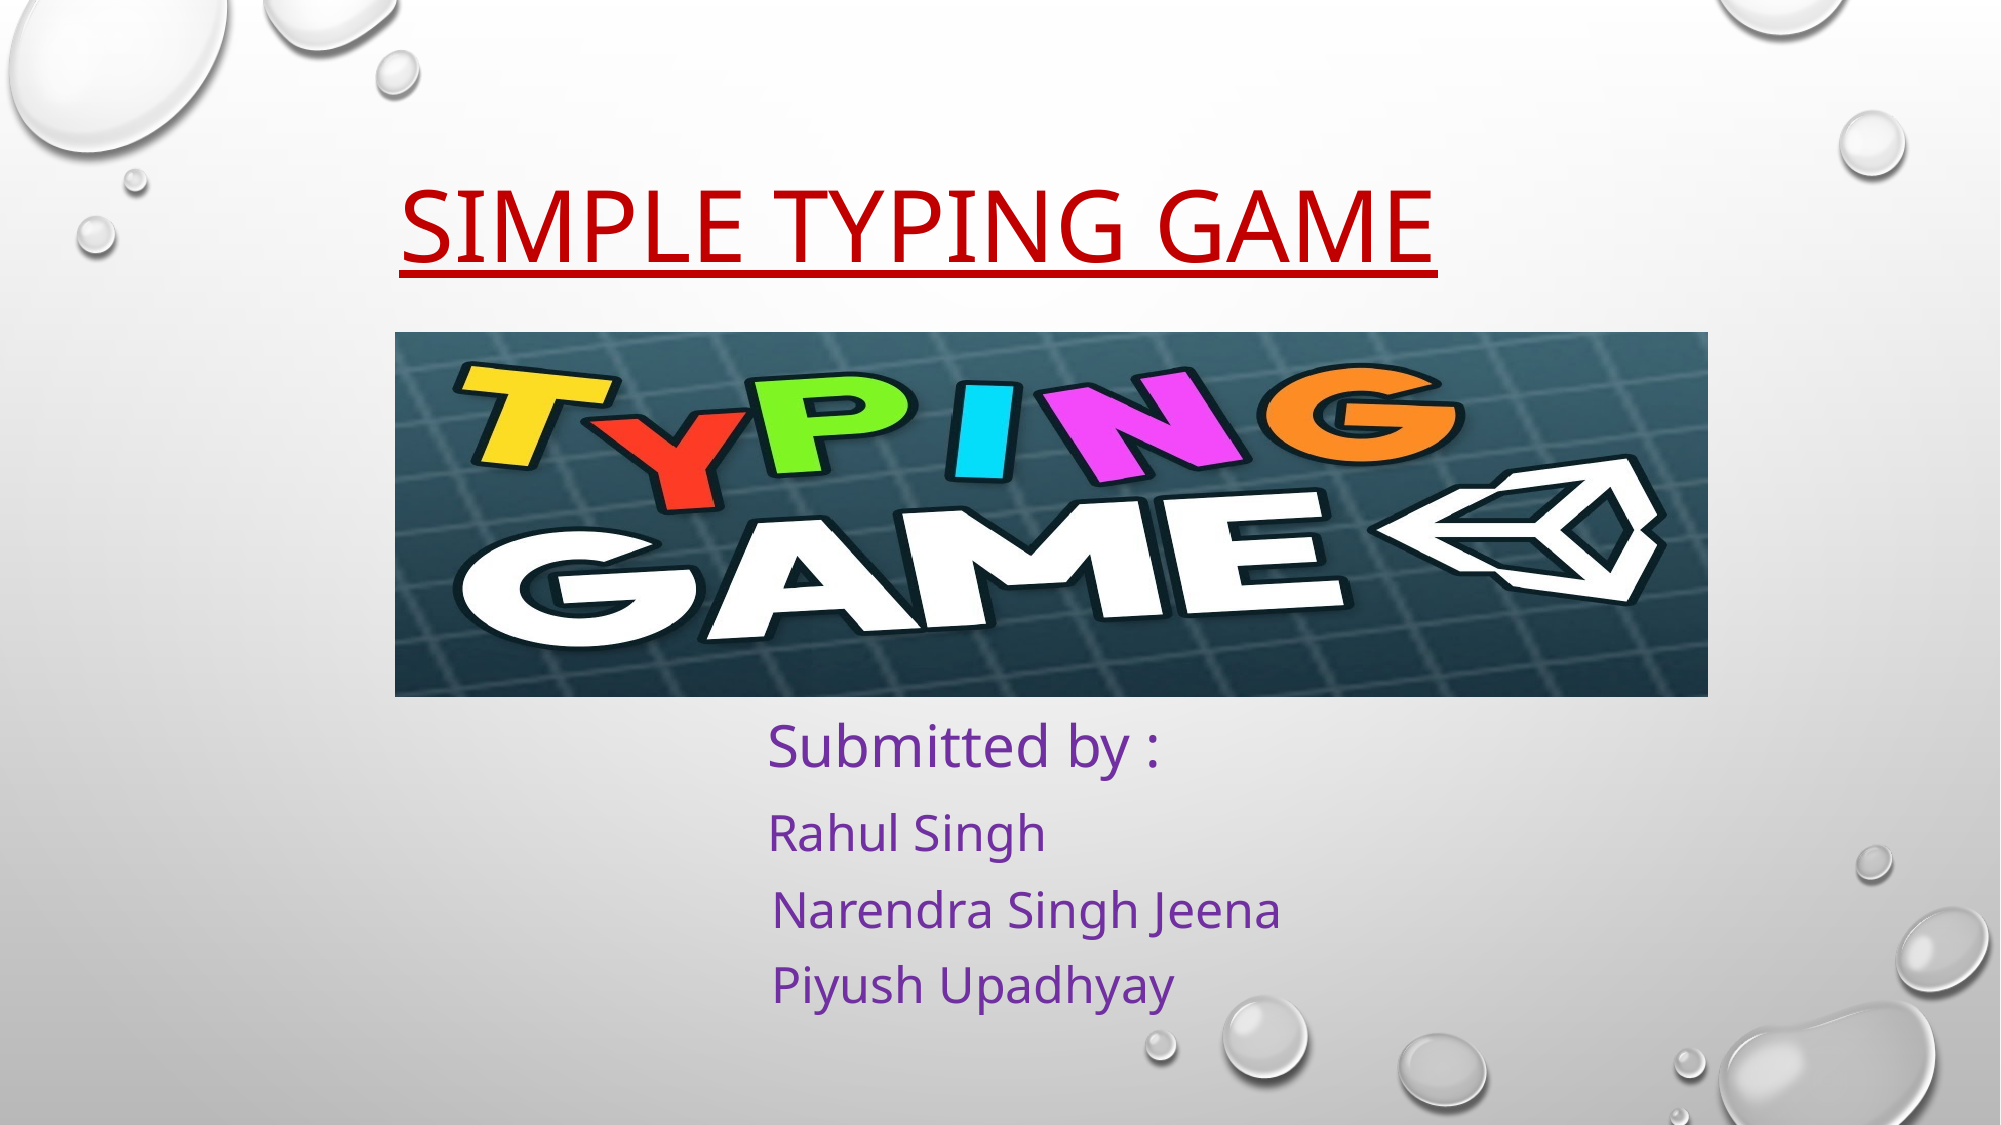

SIMPLE TYPING GAME
 Submitted by :
 Rahul Singh
 Narendra Singh Jeena
 Piyush Upadhyay